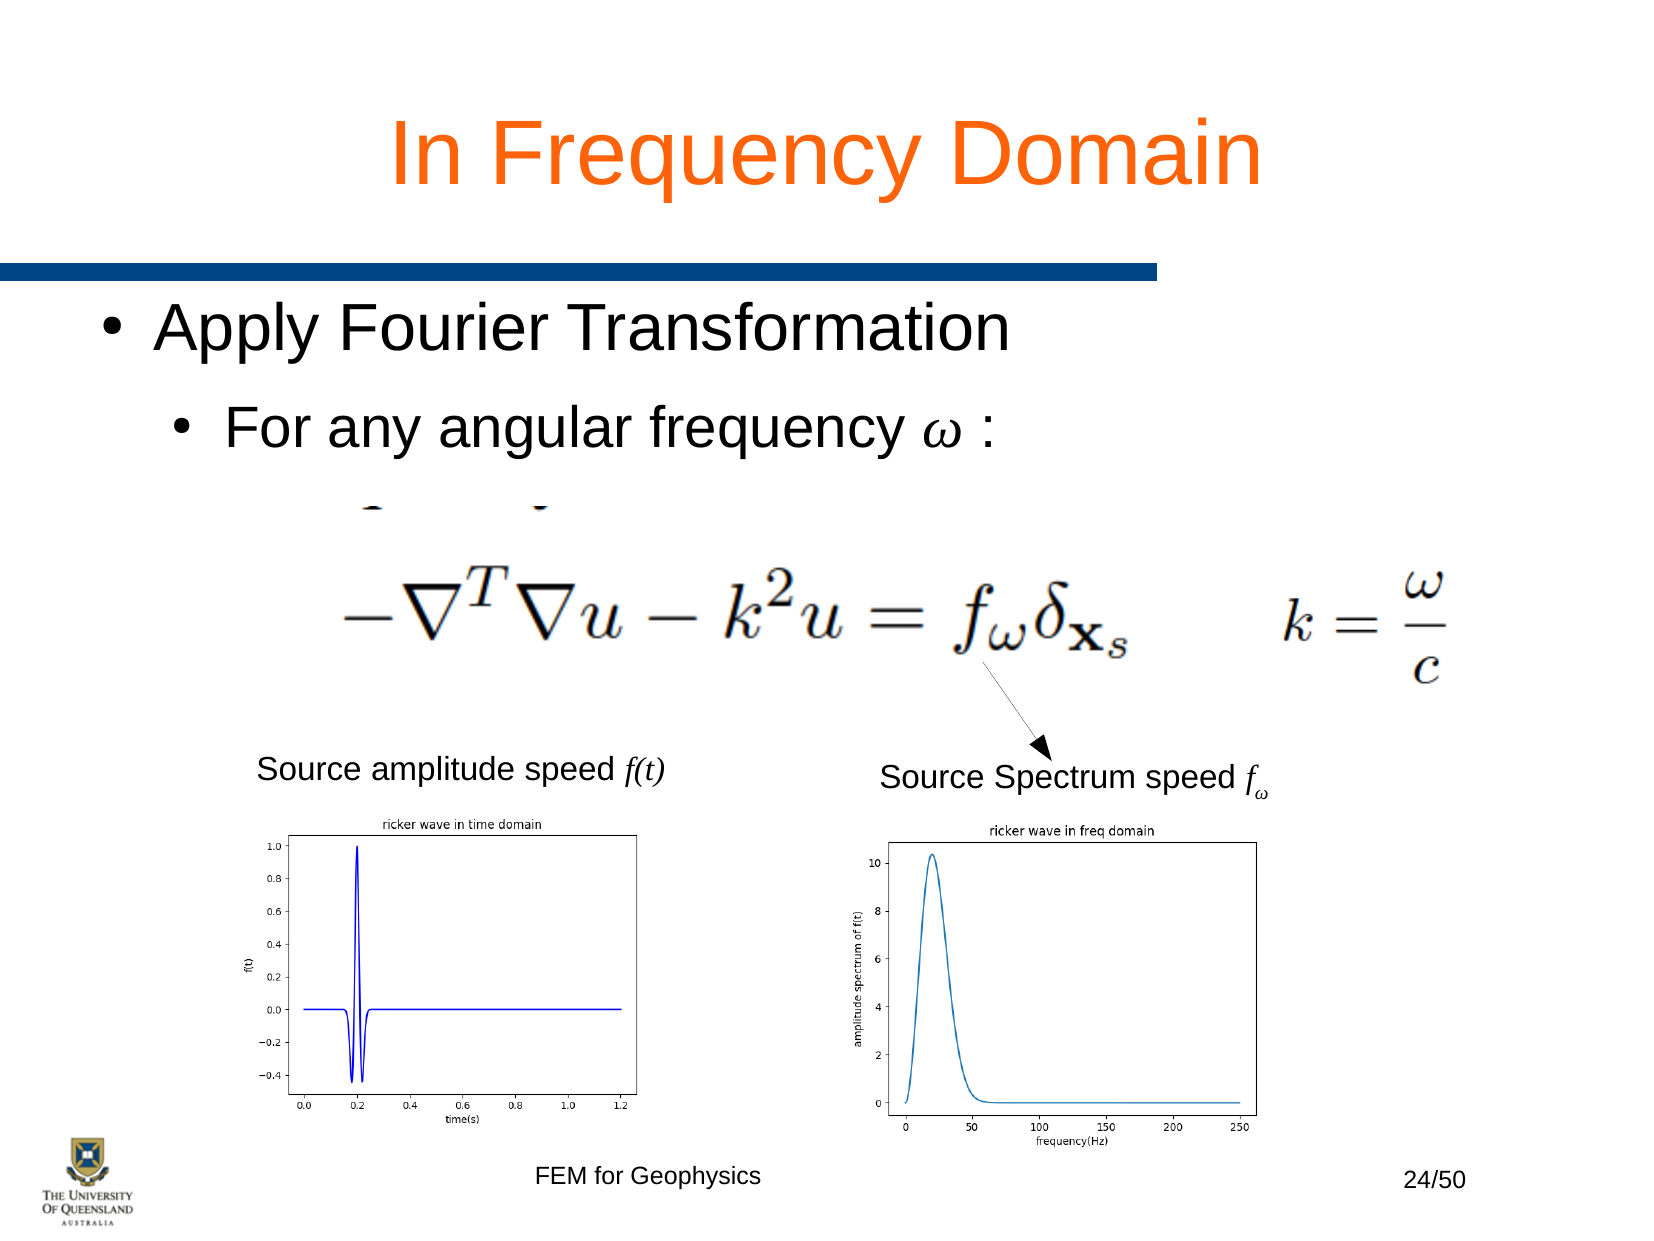

# In Frequency Domain
Apply Fourier Transformation
For any angular frequency ω :
Source amplitude speed f(t)
Source Spectrum speed fω